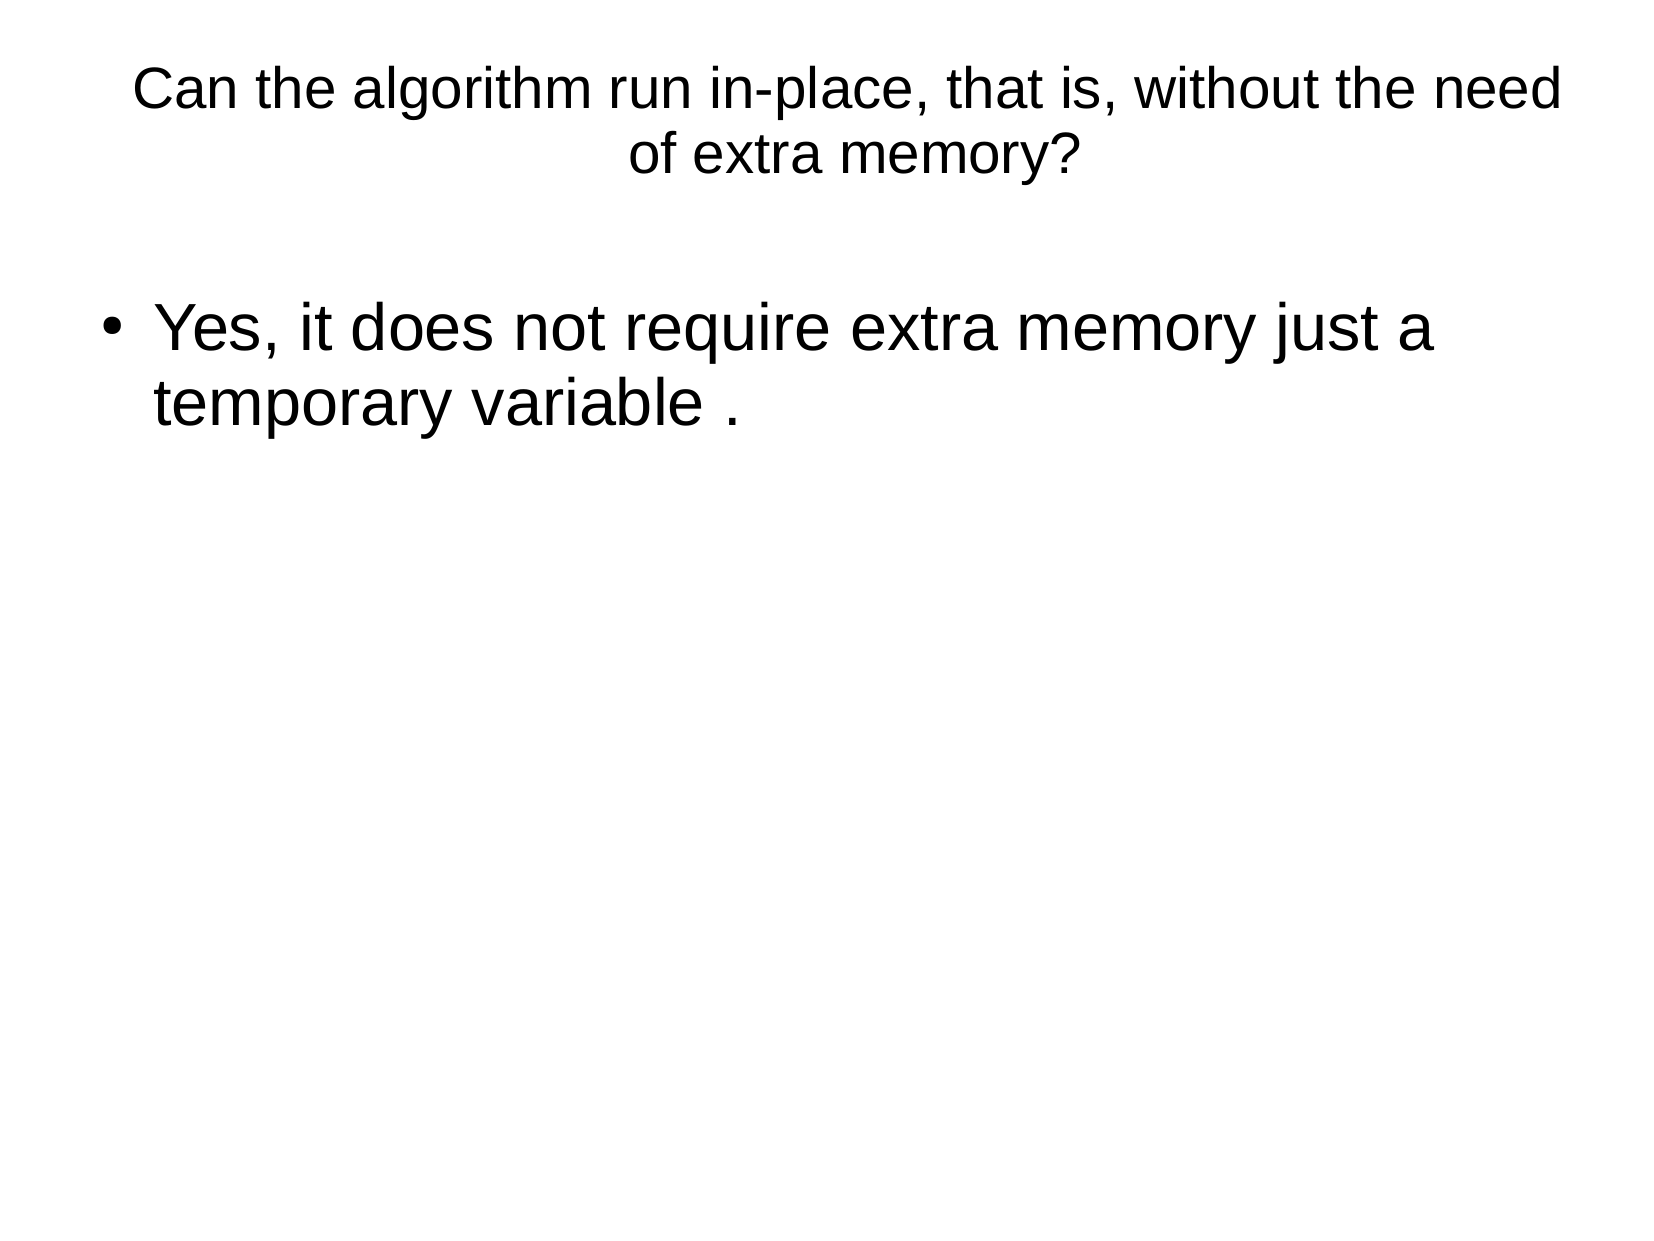

# Can the algorithm run in-place, that is, without the need of extra memory?
Yes, it does not require extra memory just a temporary variable .